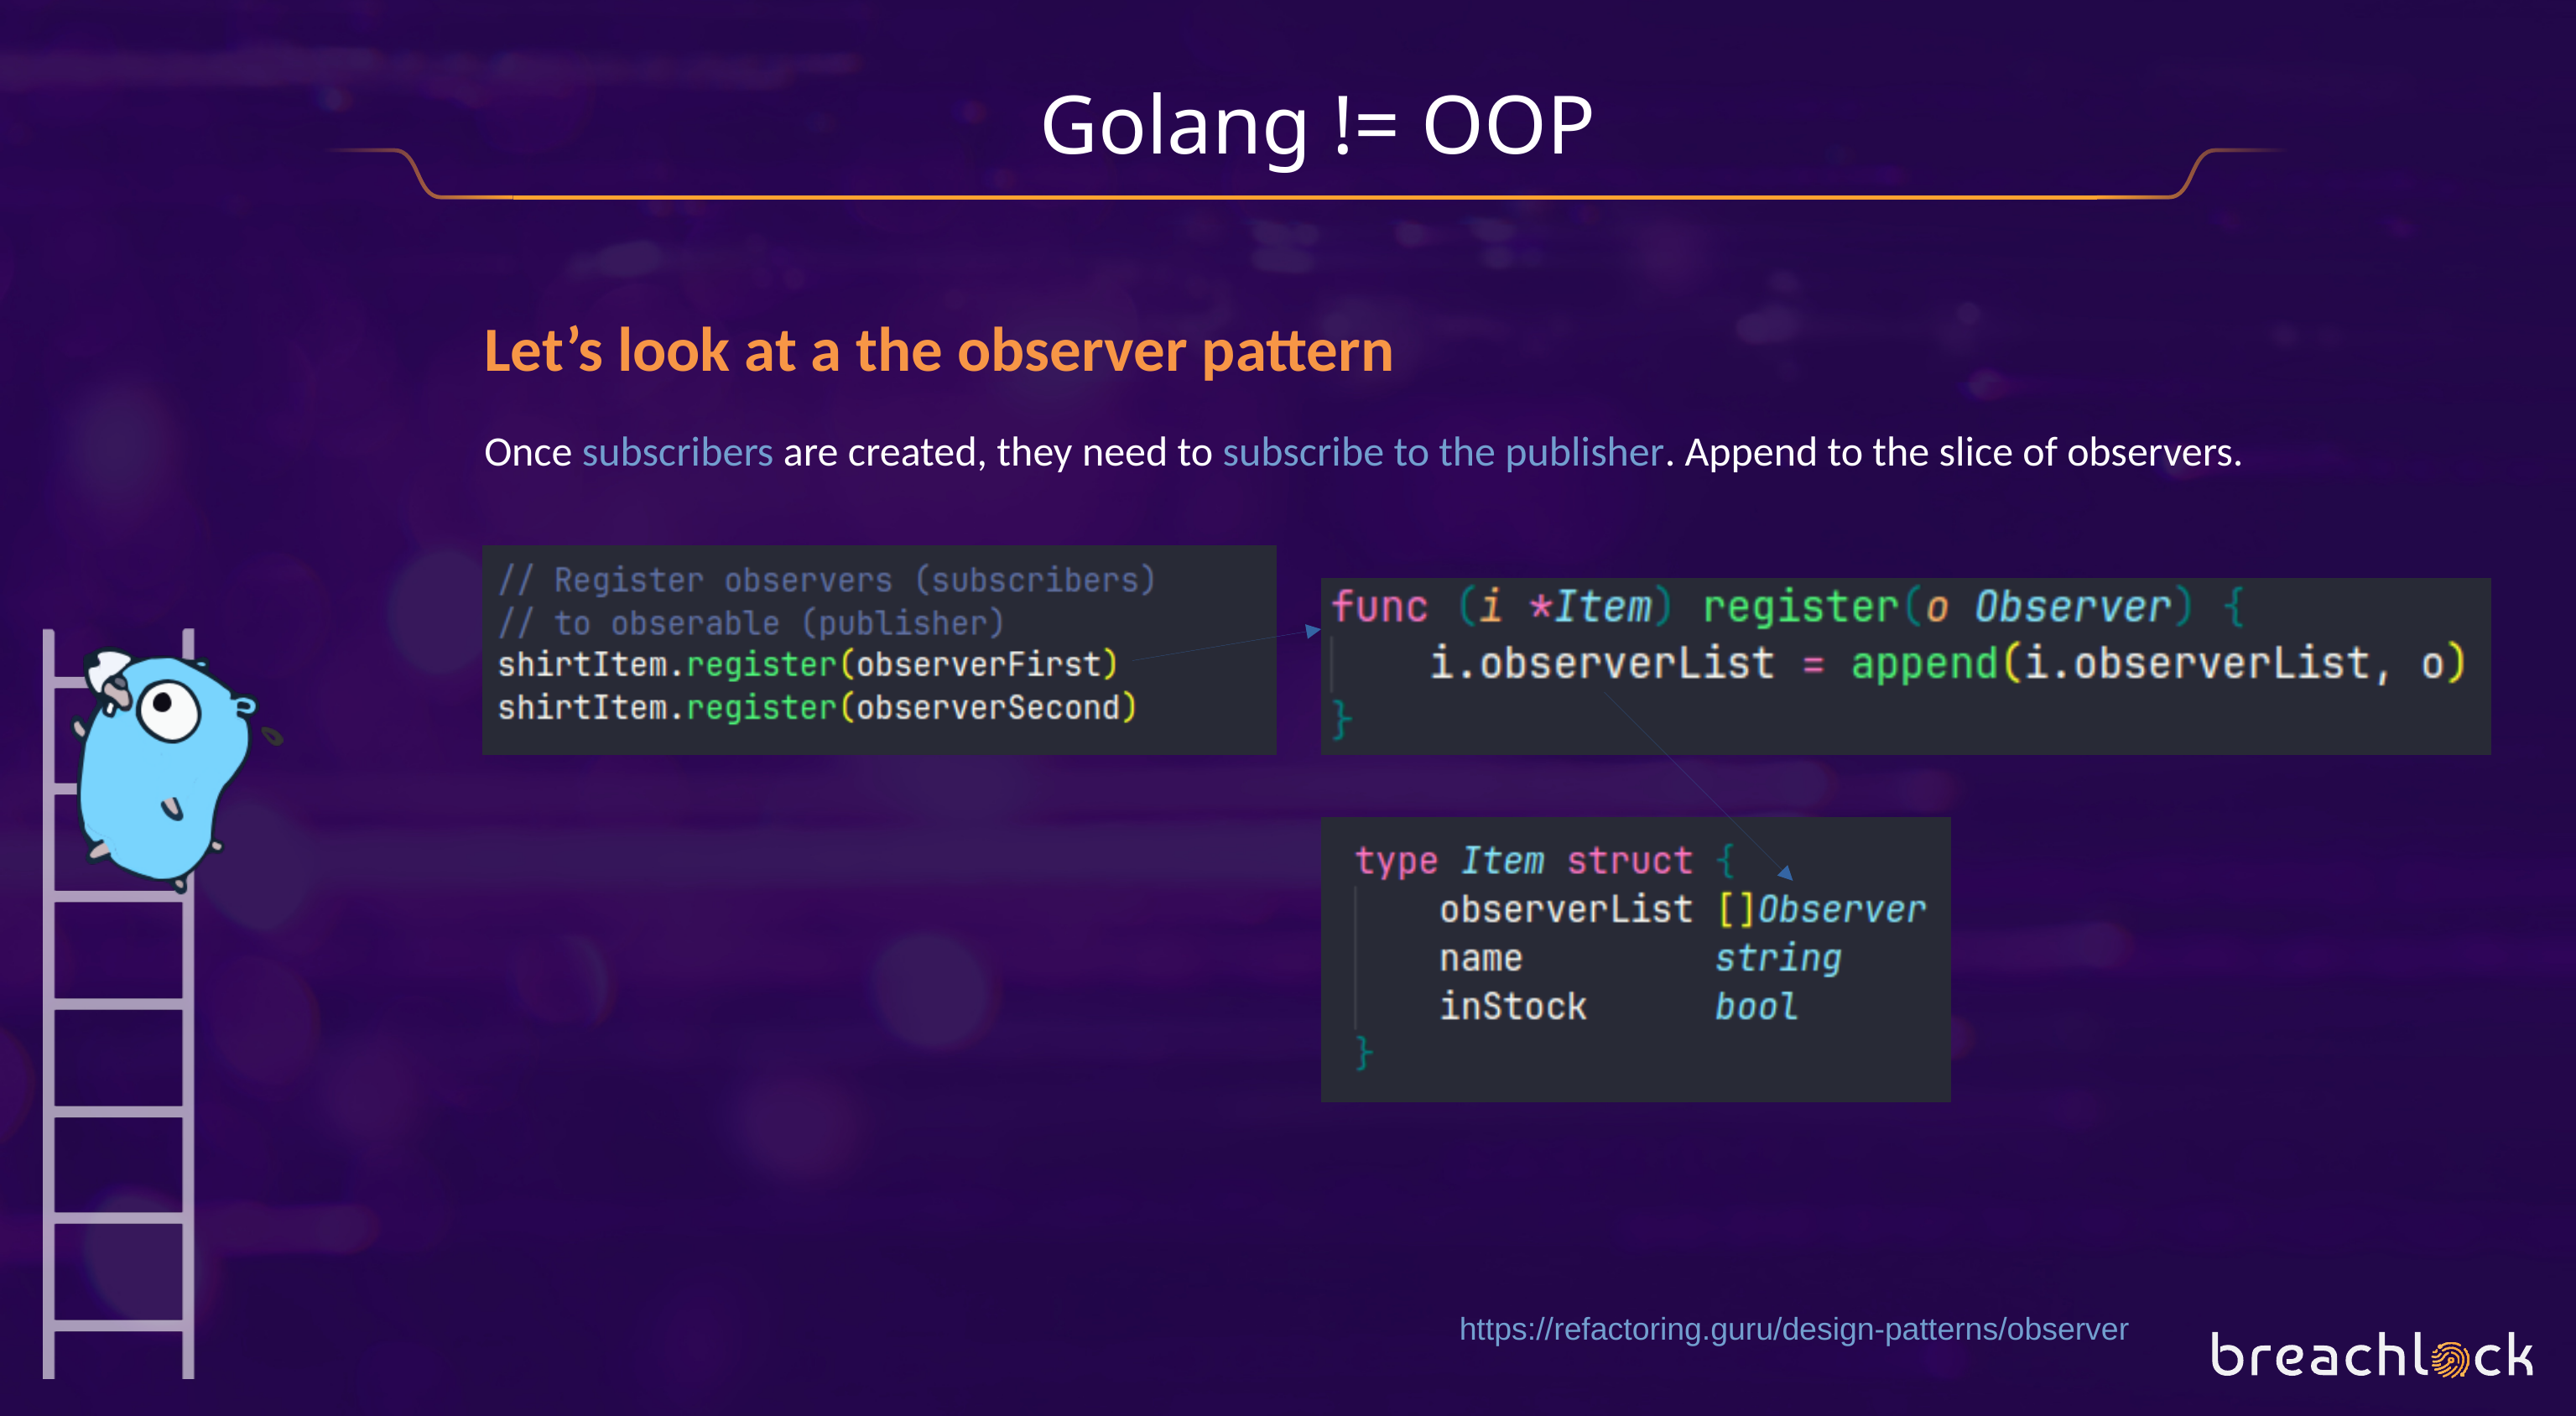

Golang != OOP
Let’s look at a the observer pattern
Once subscribers are created, they need to subscribe to the publisher. Append to the slice of observers.
https://refactoring.guru/design-patterns/observer